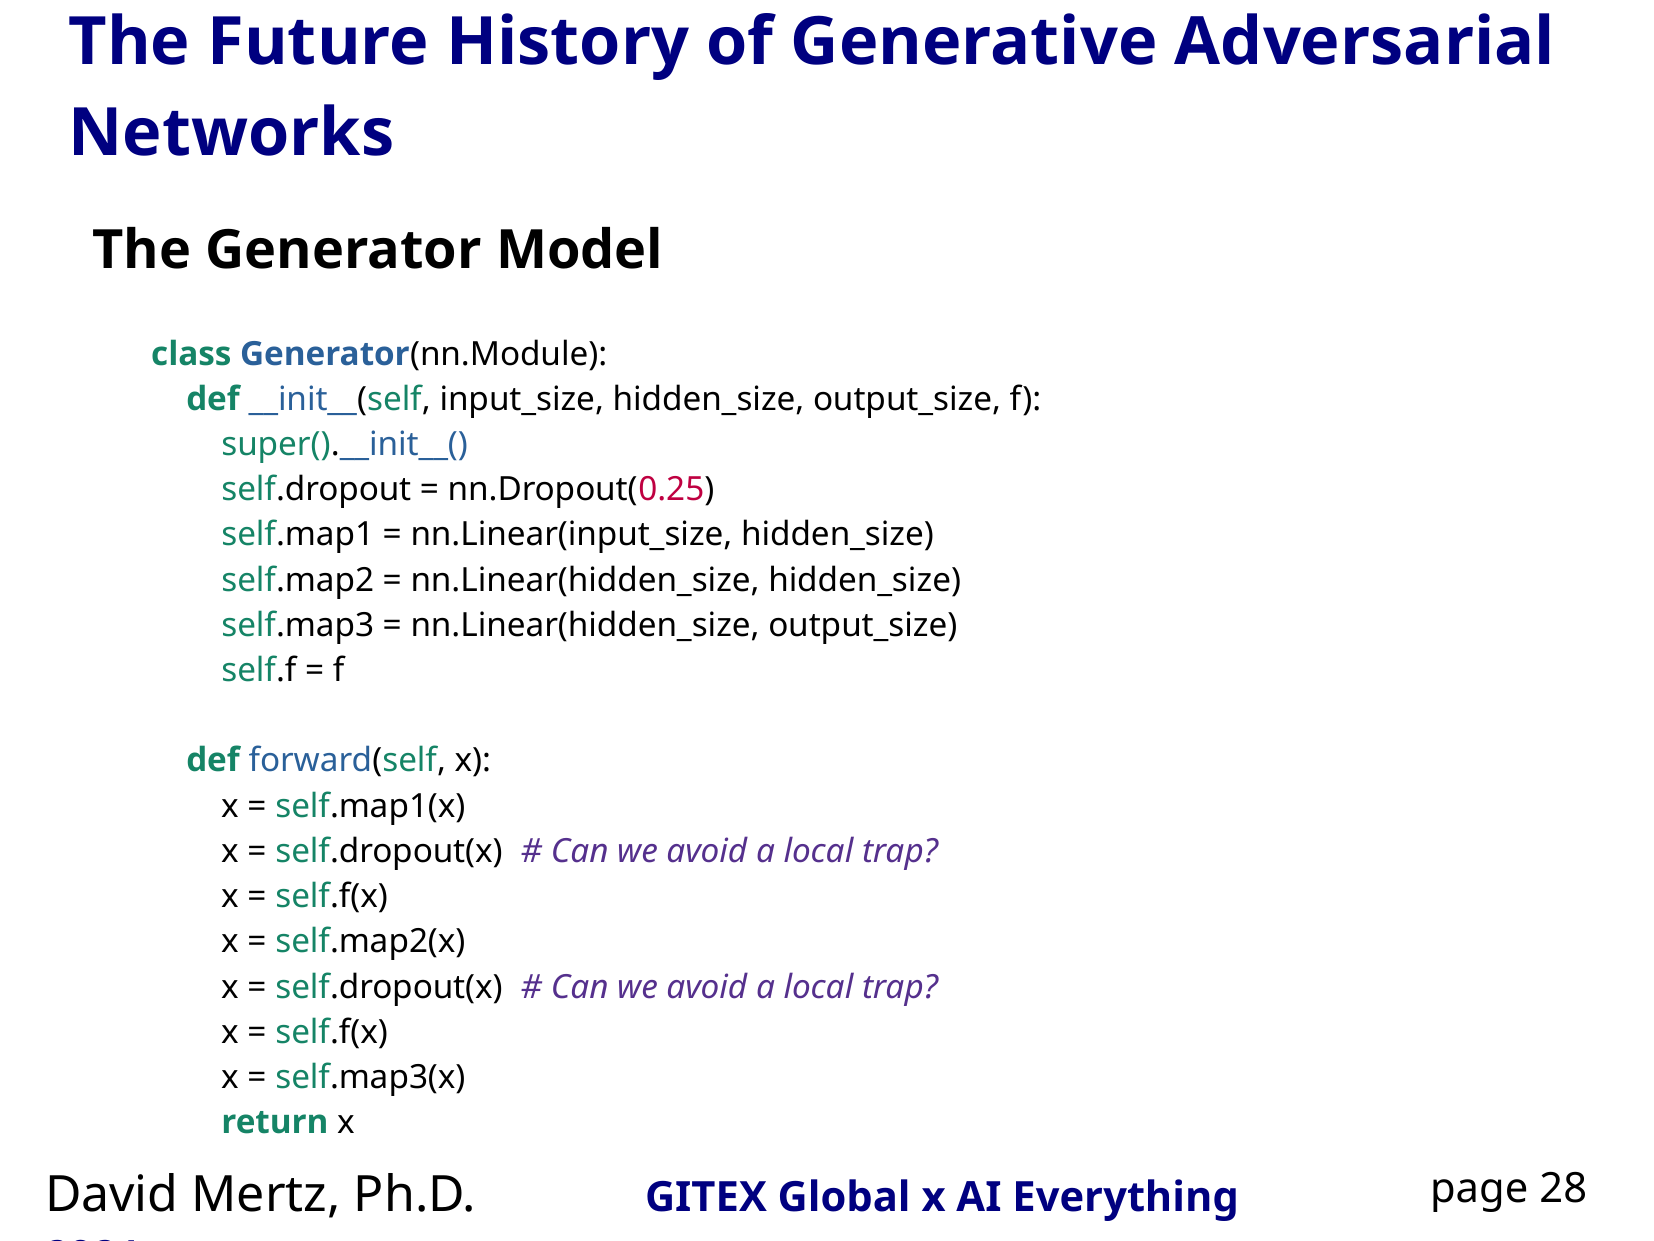

# The Generator Model
class Generator(nn.Module):
 def __init__(self, input_size, hidden_size, output_size, f):
 super().__init__()
 self.dropout = nn.Dropout(0.25)
 self.map1 = nn.Linear(input_size, hidden_size)
 self.map2 = nn.Linear(hidden_size, hidden_size)
 self.map3 = nn.Linear(hidden_size, output_size)
 self.f = f
 def forward(self, x):
 x = self.map1(x)
 x = self.dropout(x) # Can we avoid a local trap?
 x = self.f(x)
 x = self.map2(x)
 x = self.dropout(x) # Can we avoid a local trap?
 x = self.f(x)
 x = self.map3(x)
 return x